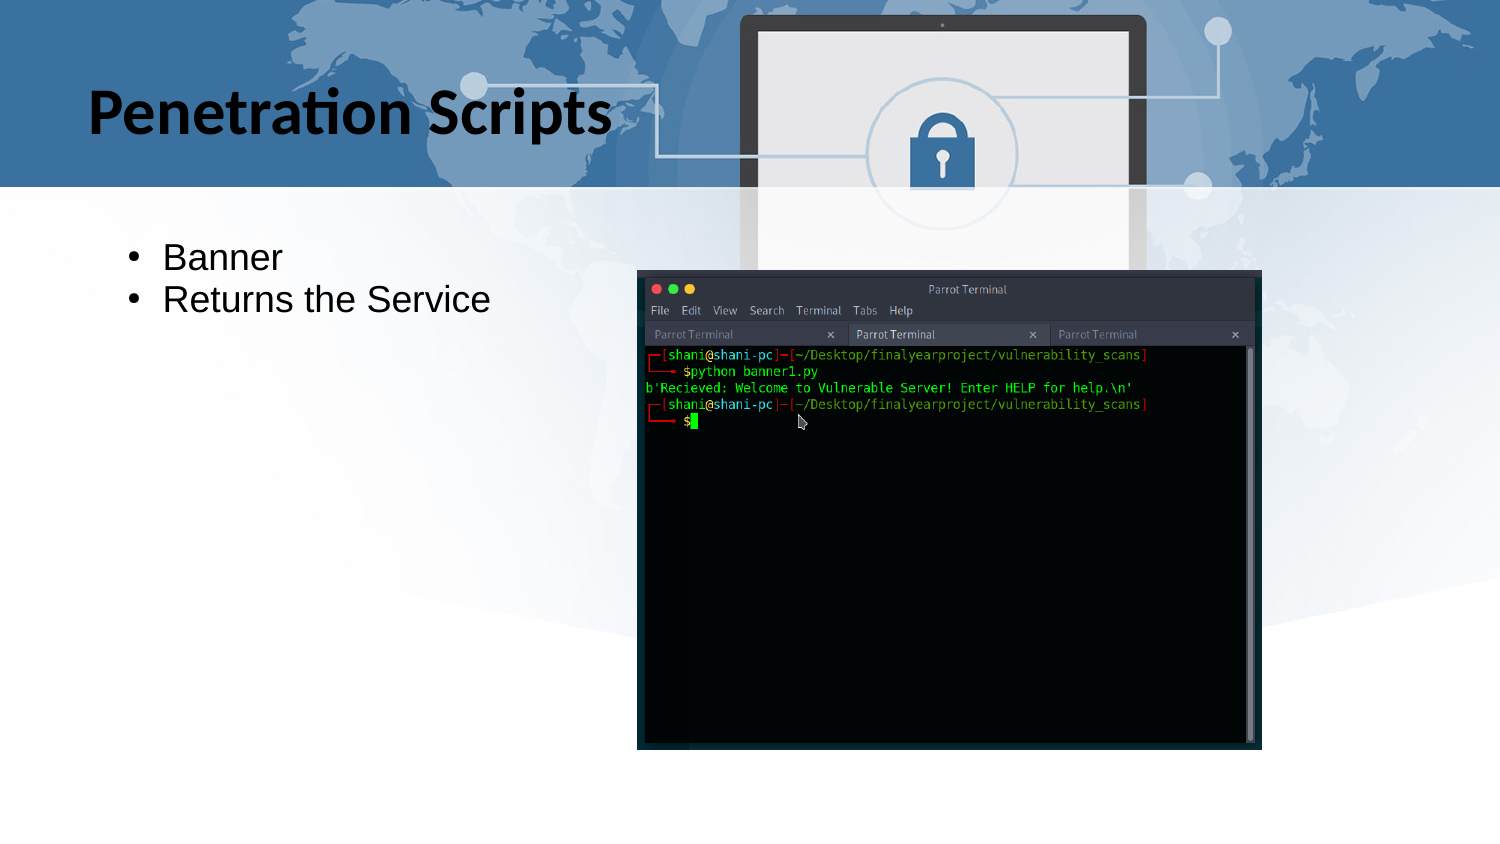

# Penetration Scripts
Banner
Returns the Service